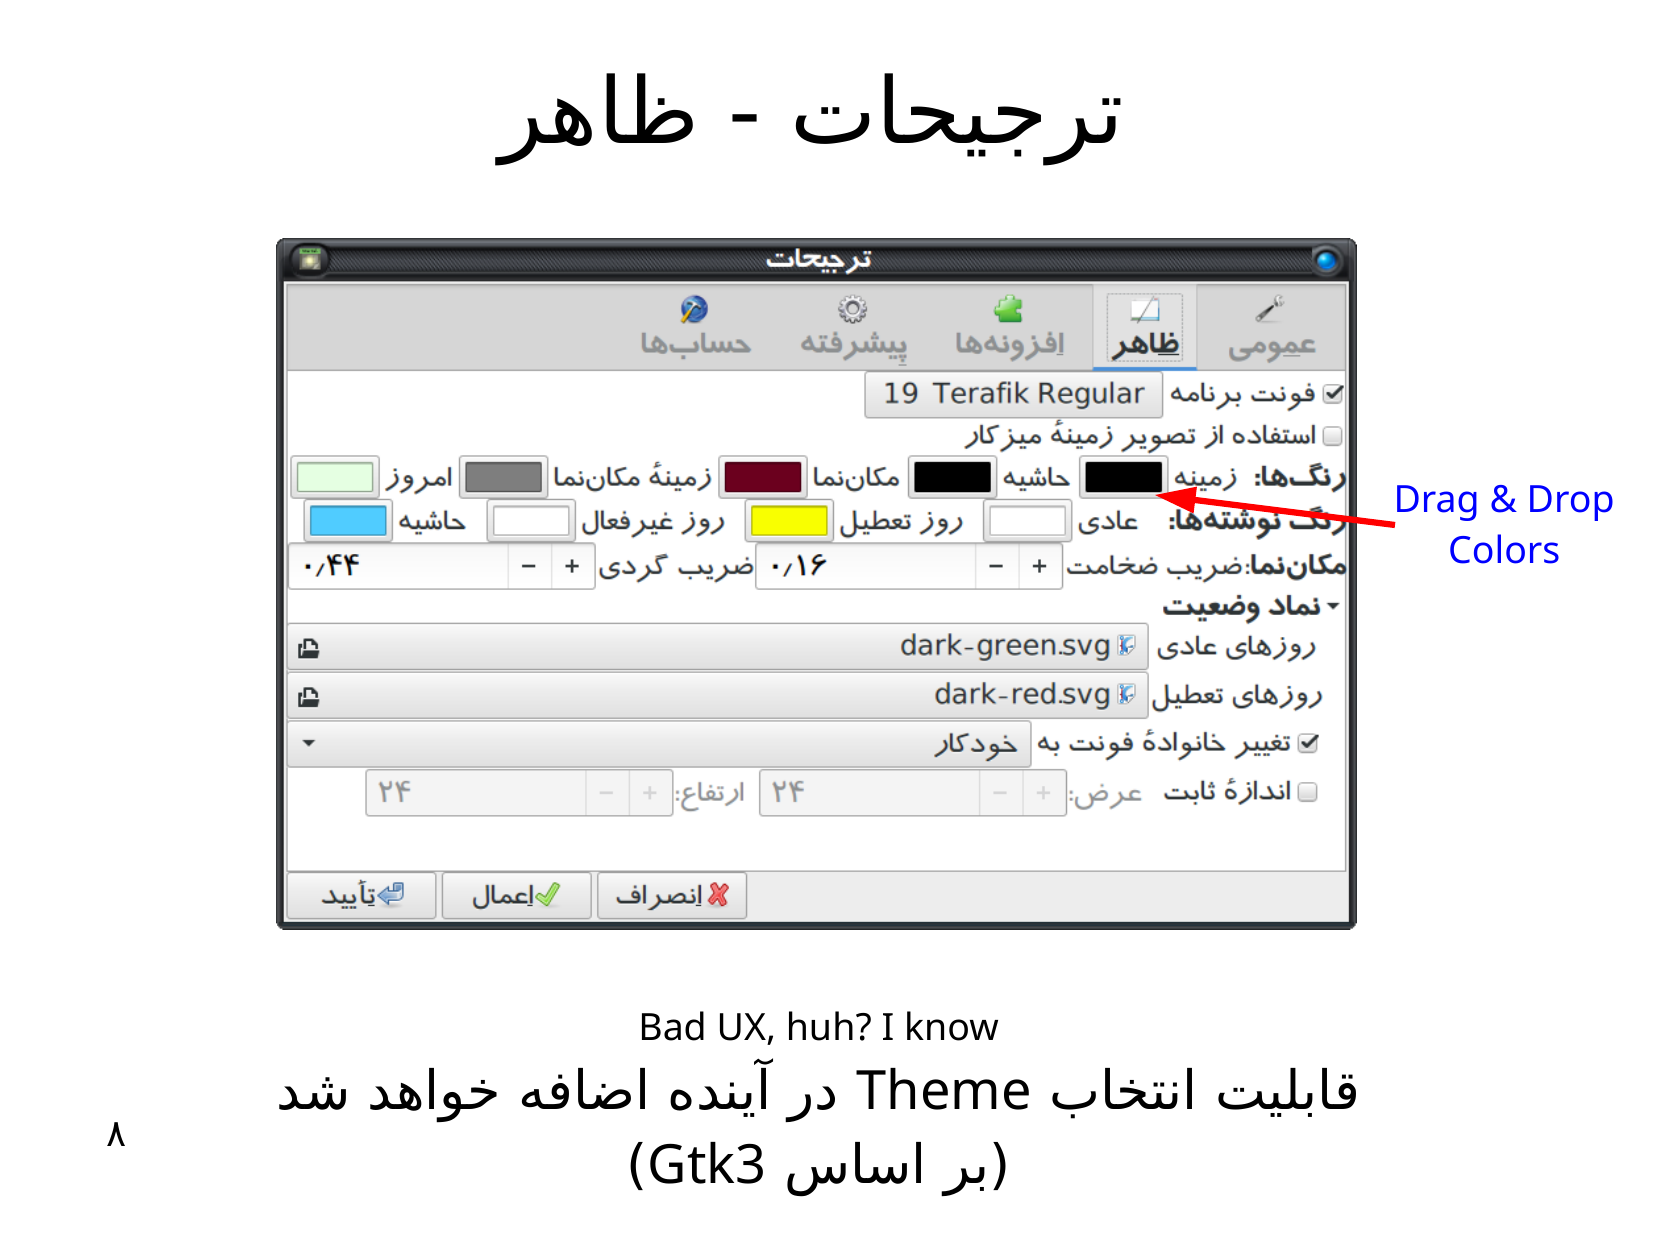

# ترجیحات - ظاهر
Drag & Drop
Colors
Bad UX, huh? I know
قابلیت انتخاب Theme در آینده اضافه خواهد شد
(بر اساس Gtk3)
۸